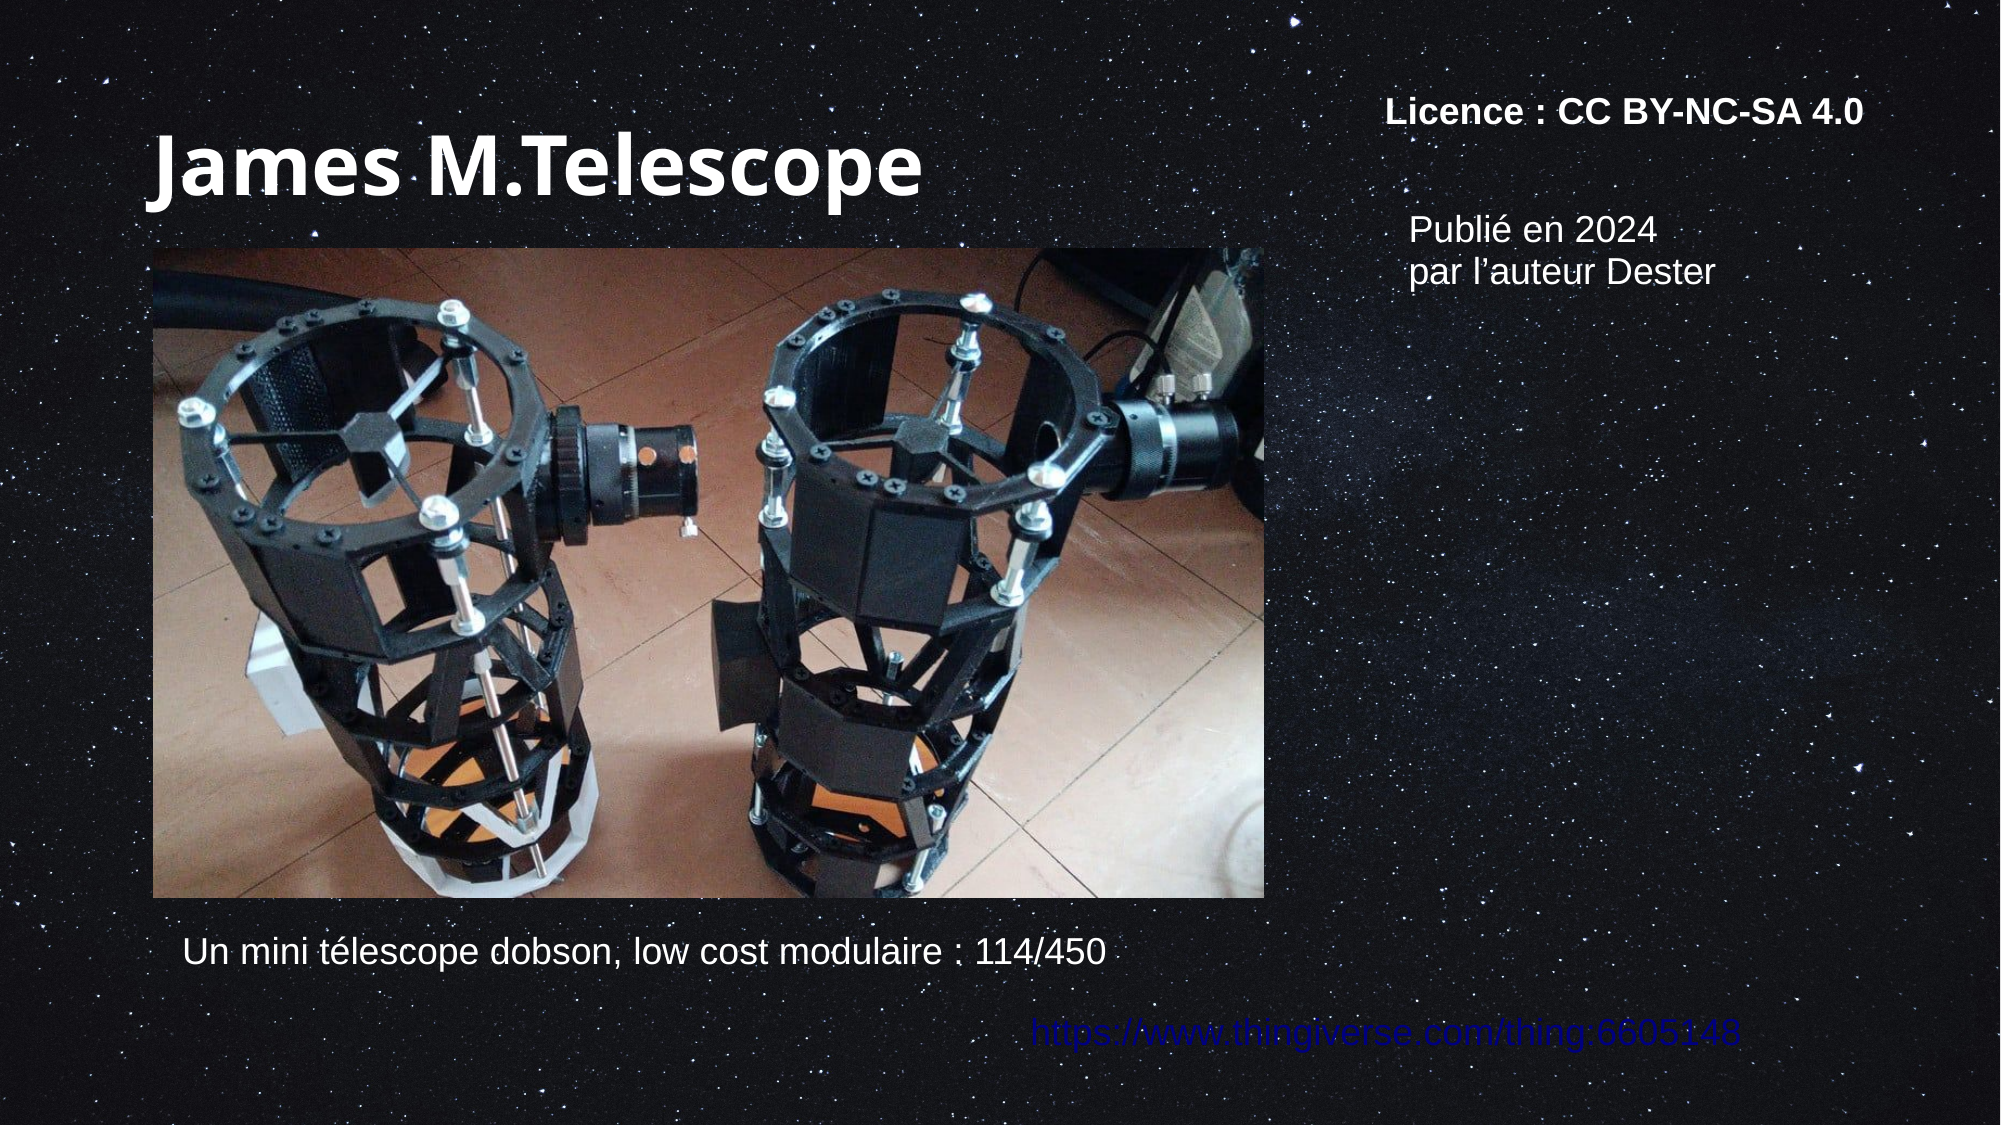

# James M.Telescope
Licence : CC BY-NC-SA 4.0
Publié en 2024 par l’auteur Dester
Un mini télescope dobson, low cost modulaire : 114/450
https://www.thingiverse.com/thing:6605148